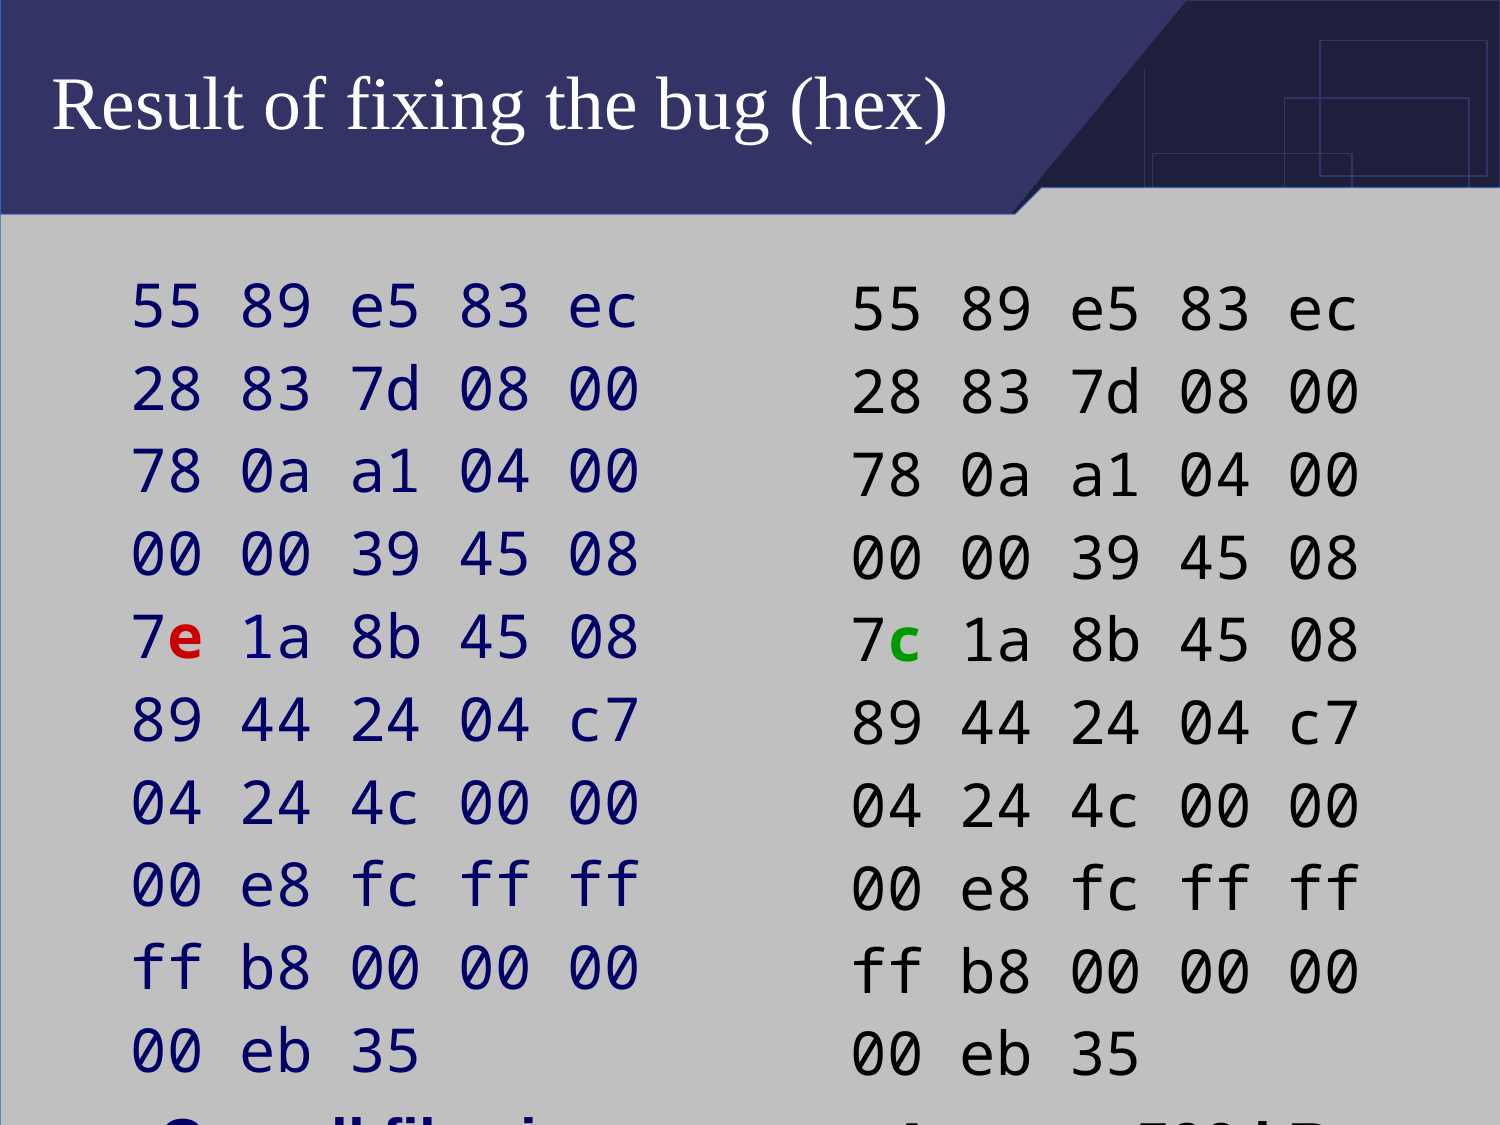

Result of fixing the bug (hex)
55 89 e5 83 ec 28 83 7d 08 00 78 0a a1 04 00 00 00 39 45 08 7e 1a 8b 45 08 89 44 24 04 c7 04 24 4c 00 00 00 e8 fc ff ff ff b8 00 00 00 00 eb 35
Overall file size:
55 89 e5 83 ec 28 83 7d 08 00 78 0a a1 04 00 00 00 39 45 08 7c 1a 8b 45 08 89 44 24 04 c7 04 24 4c 00 00 00 e8 fc ff ff ff b8 00 00 00 00 eb 35
Approx. 500 kB